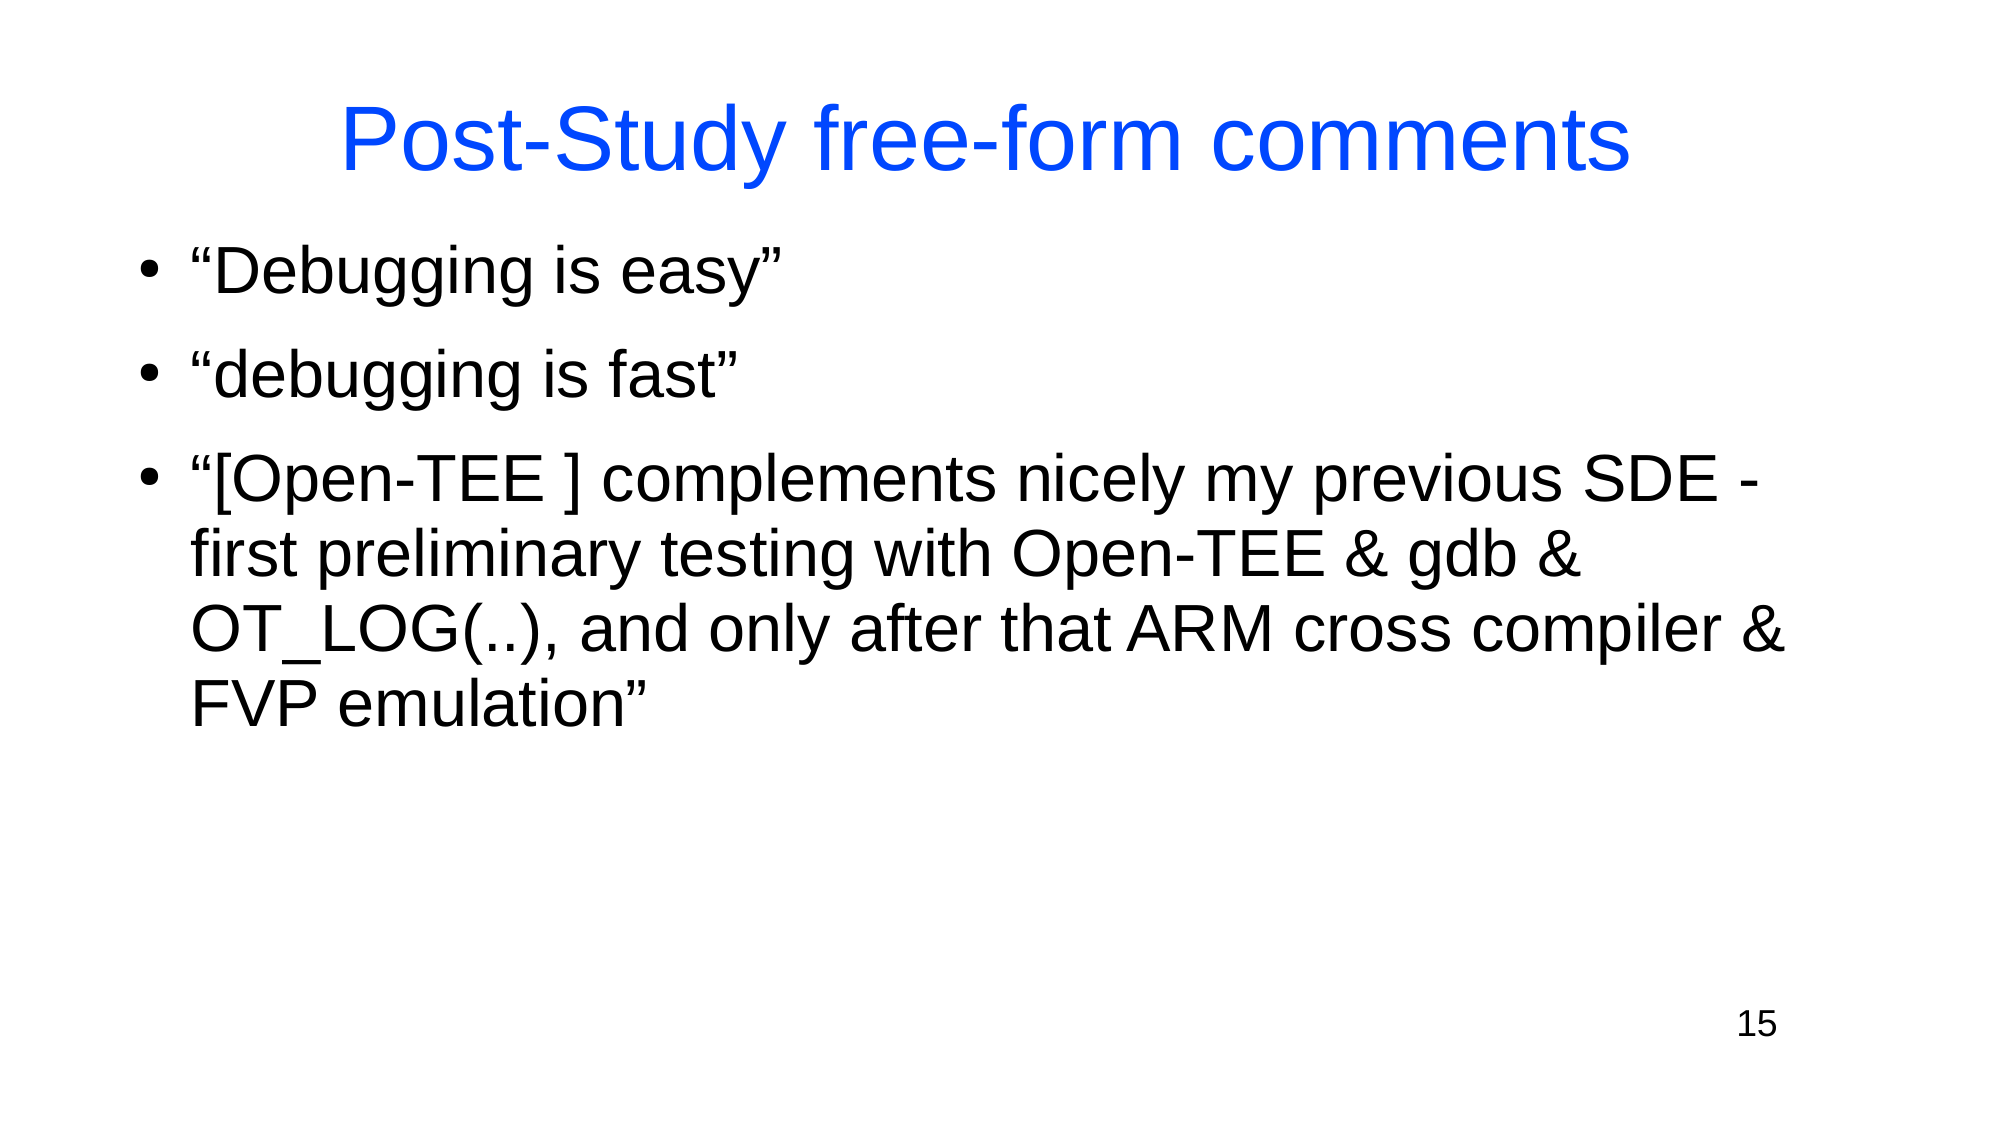

# Post-Study free-form comments
“Debugging is easy”
“debugging is fast”
“[Open-TEE ] complements nicely my previous SDE - first preliminary testing with Open-TEE & gdb & OT_LOG(..), and only after that ARM cross compiler & FVP emulation”